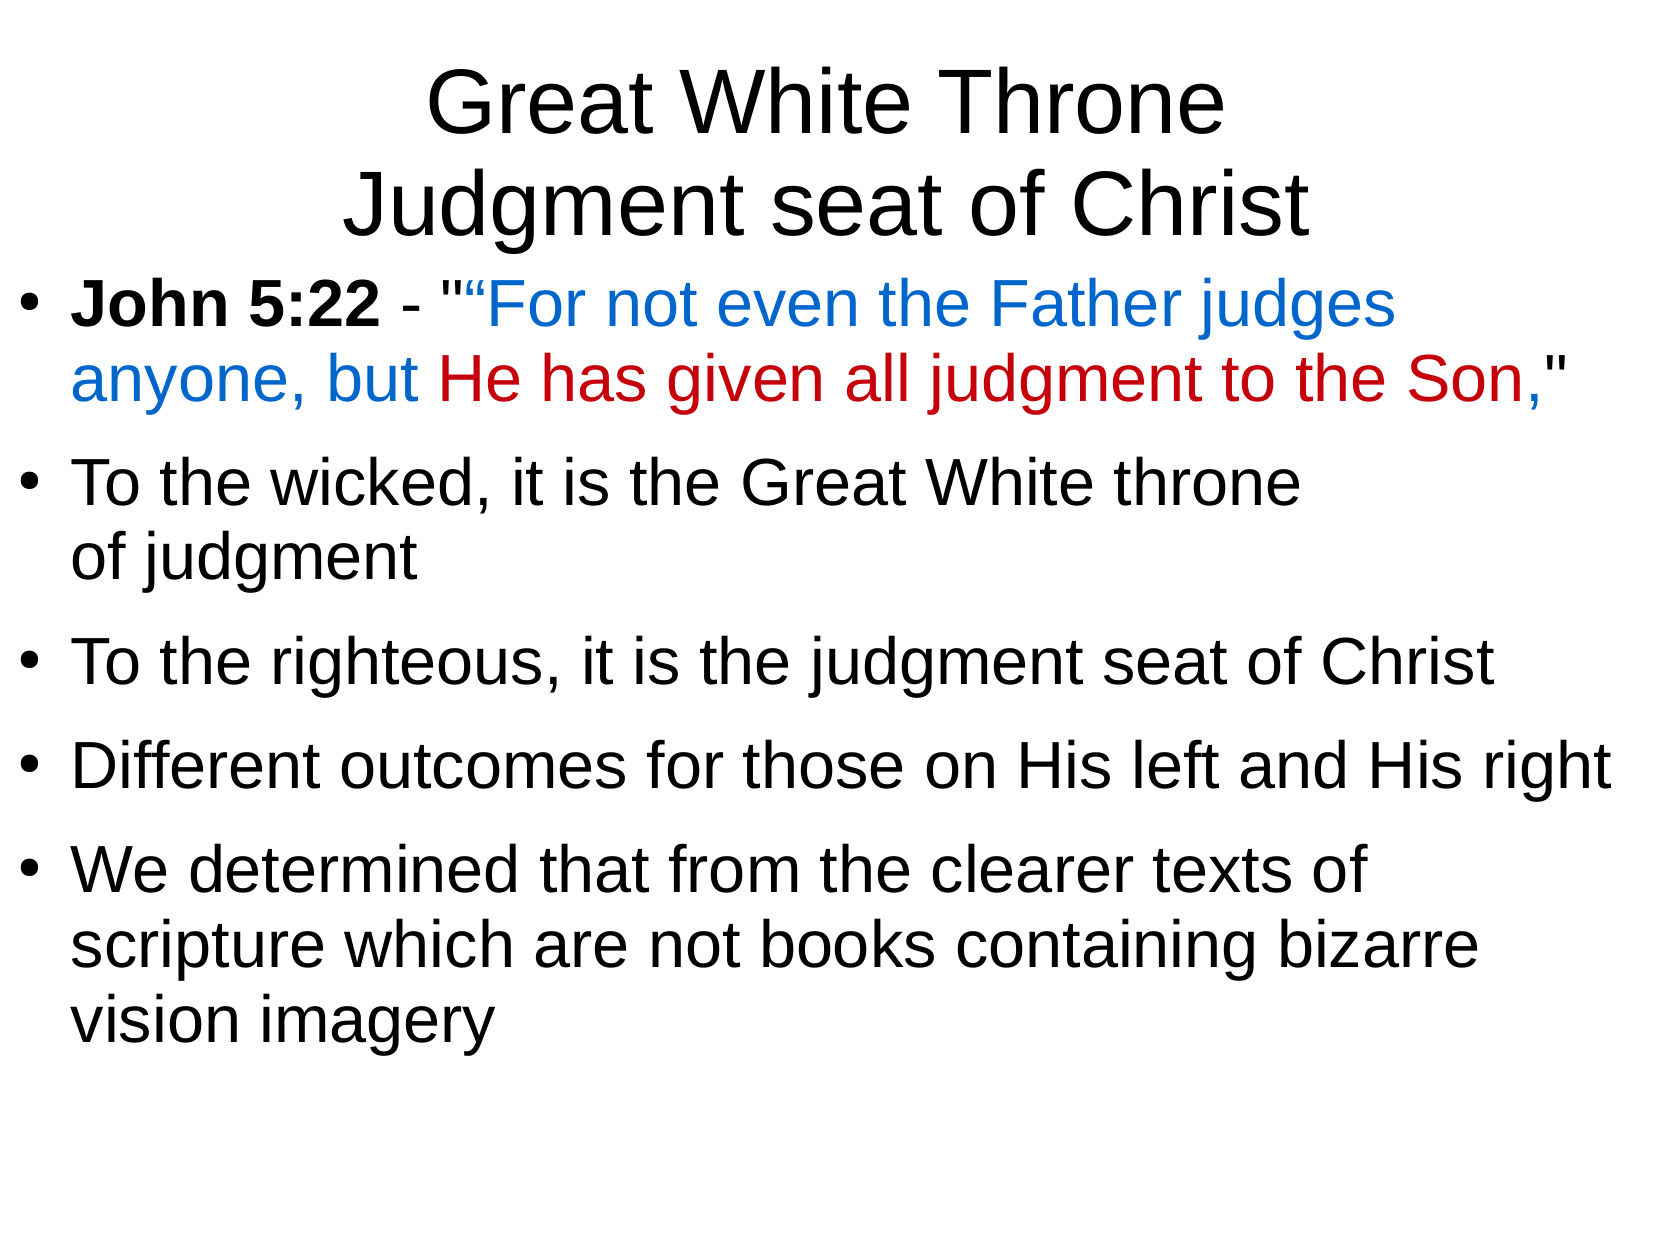

# Great White Throne Judgment seat of Christ
John 5:22 - "“For not even the Father judges anyone, but He has given all judgment to the Son,"
To the wicked, it is the Great White throne
of judgment
To the righteous, it is the judgment seat of Christ
Different outcomes for those on His left and His right
We determined that from the clearer texts of scripture which are not books containing bizarre vision imagery